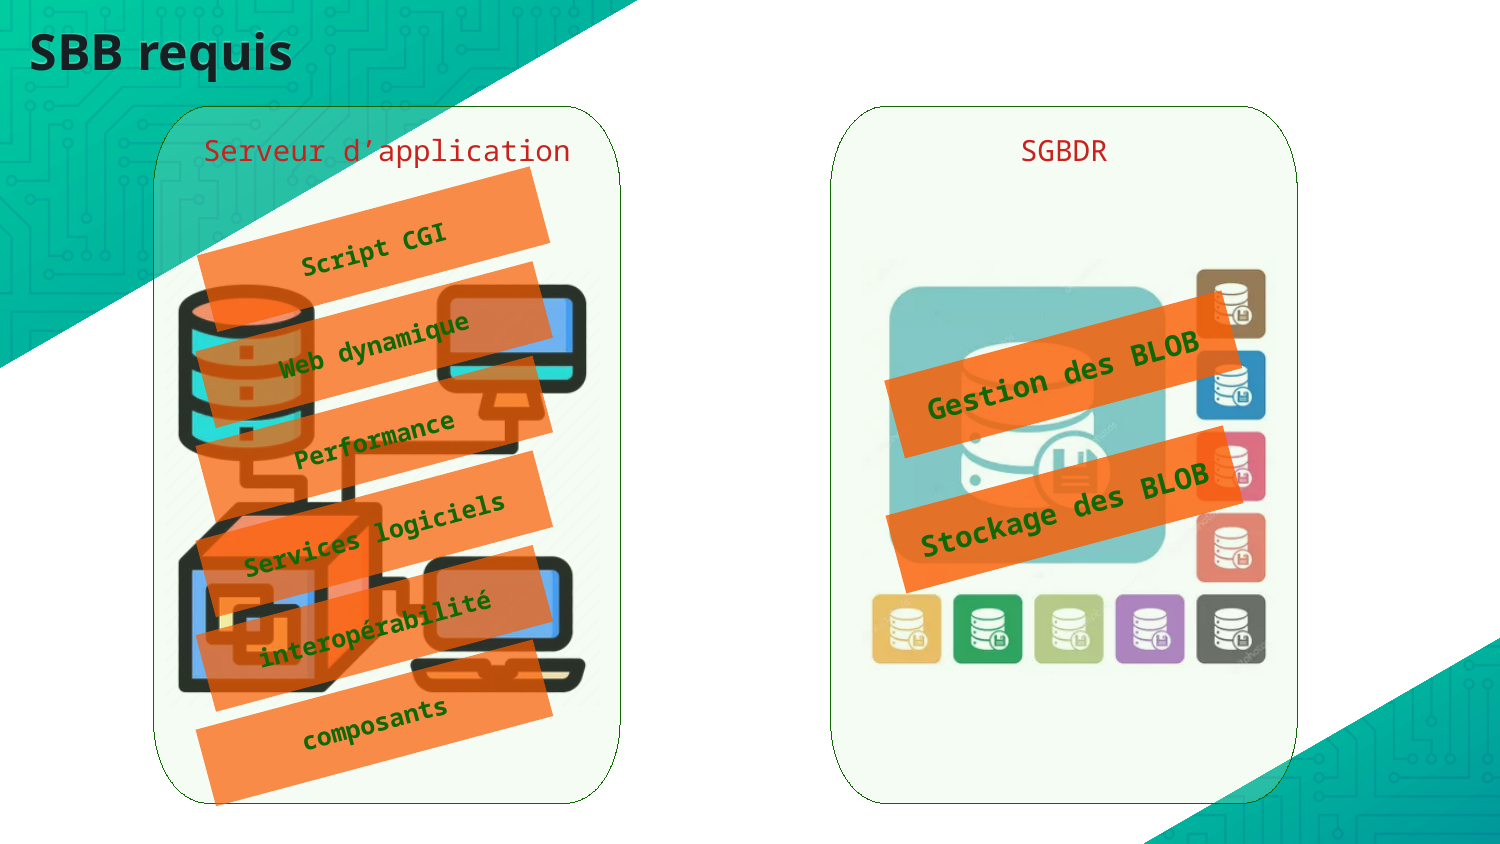

# SBB requis
Serveur d’application
SGBDR
Script CGI
Web dynamique
Performance
Services logiciels
interopérabilité
composants
Gestion des BLOB
Stockage des BLOB